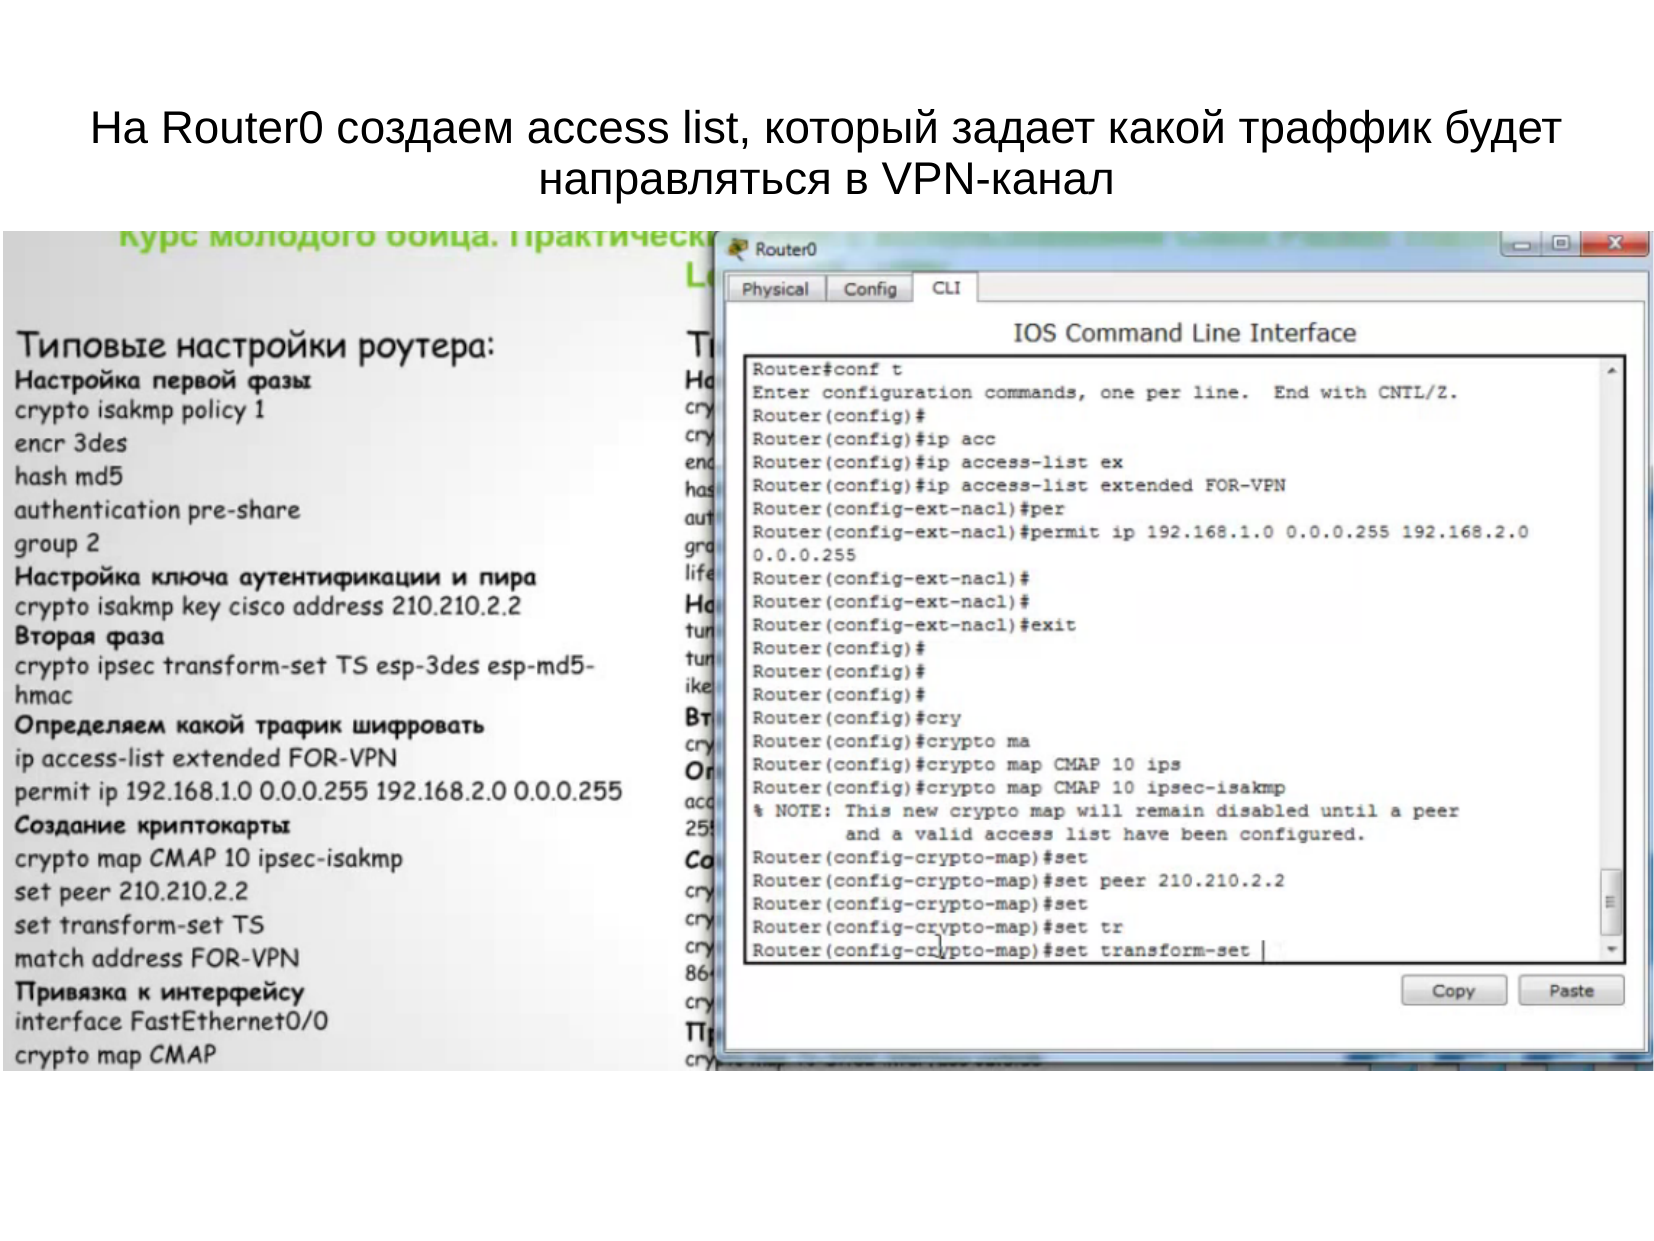

# На Router0 создаем access list, который задает какой траффик будет направляться в VPN-канал